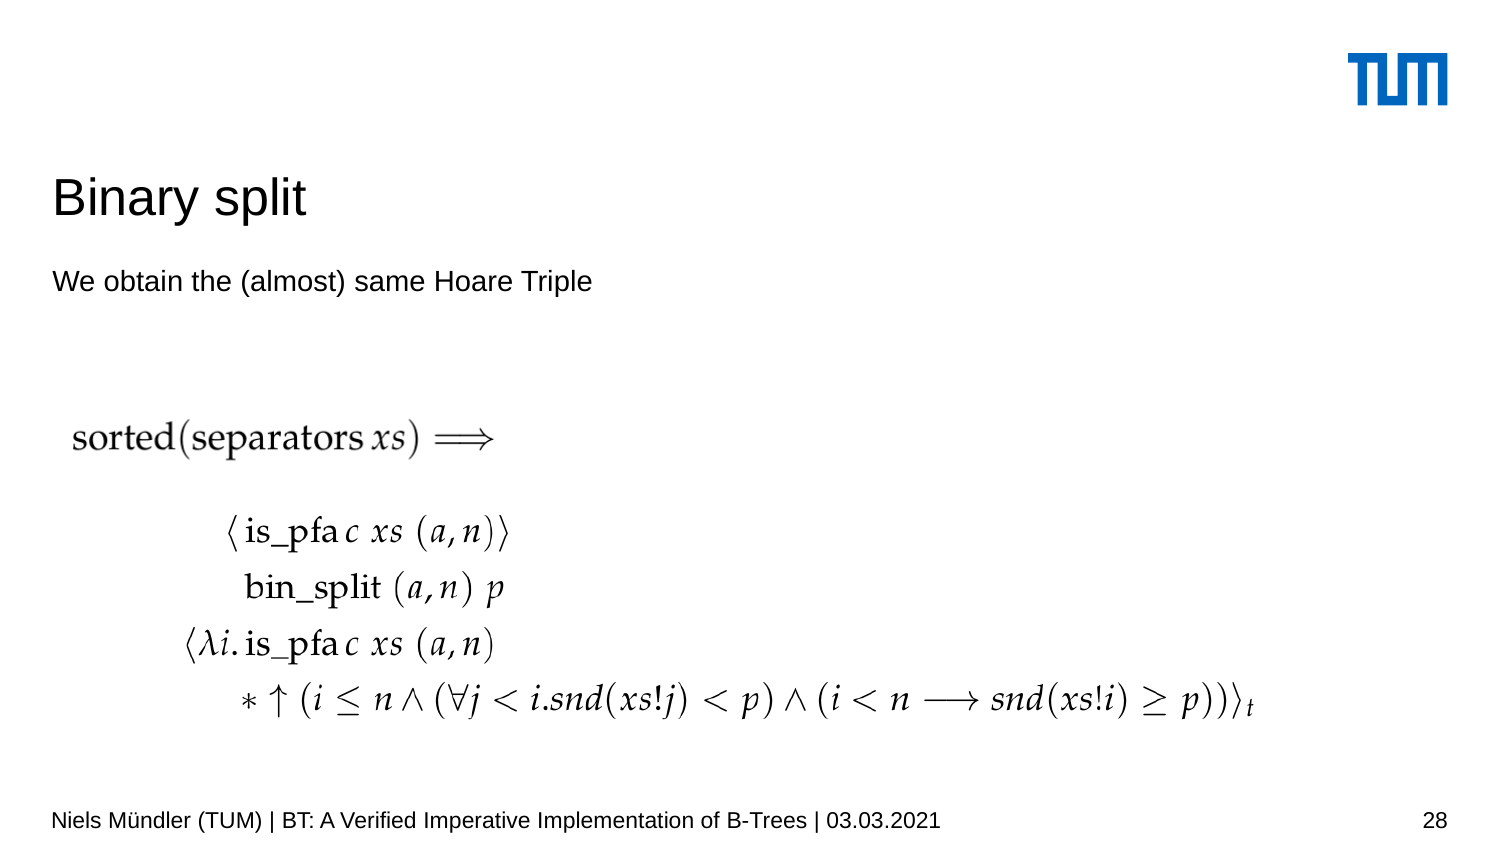

# Binary split
We obtain the (almost) same Hoare Triple
Niels Mündler (TUM) | BT: A Verified Imperative Implementation of B-Trees
28